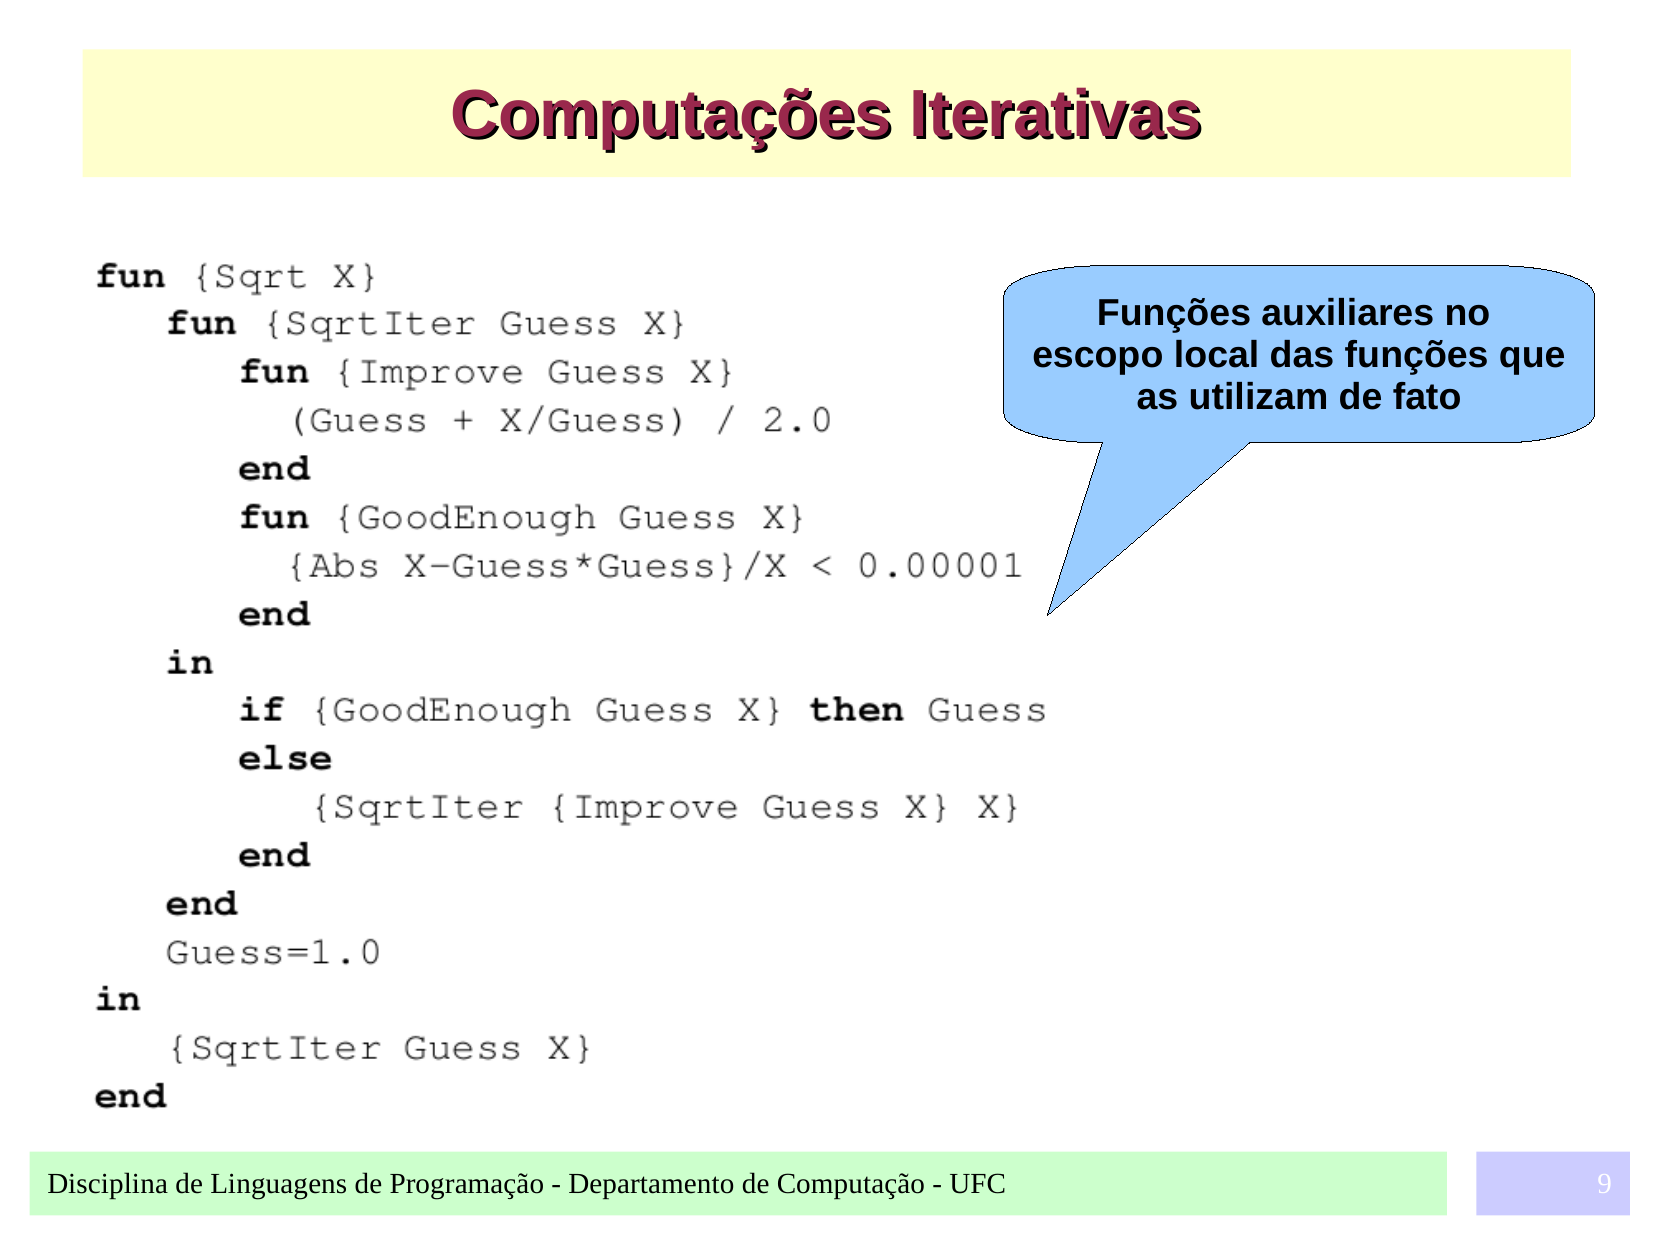

# Computações Iterativas
Funções auxiliares no
escopo local das funções que
as utilizam de fato
Disciplina de Linguagens de Programação - Departamento de Computação - UFC
9